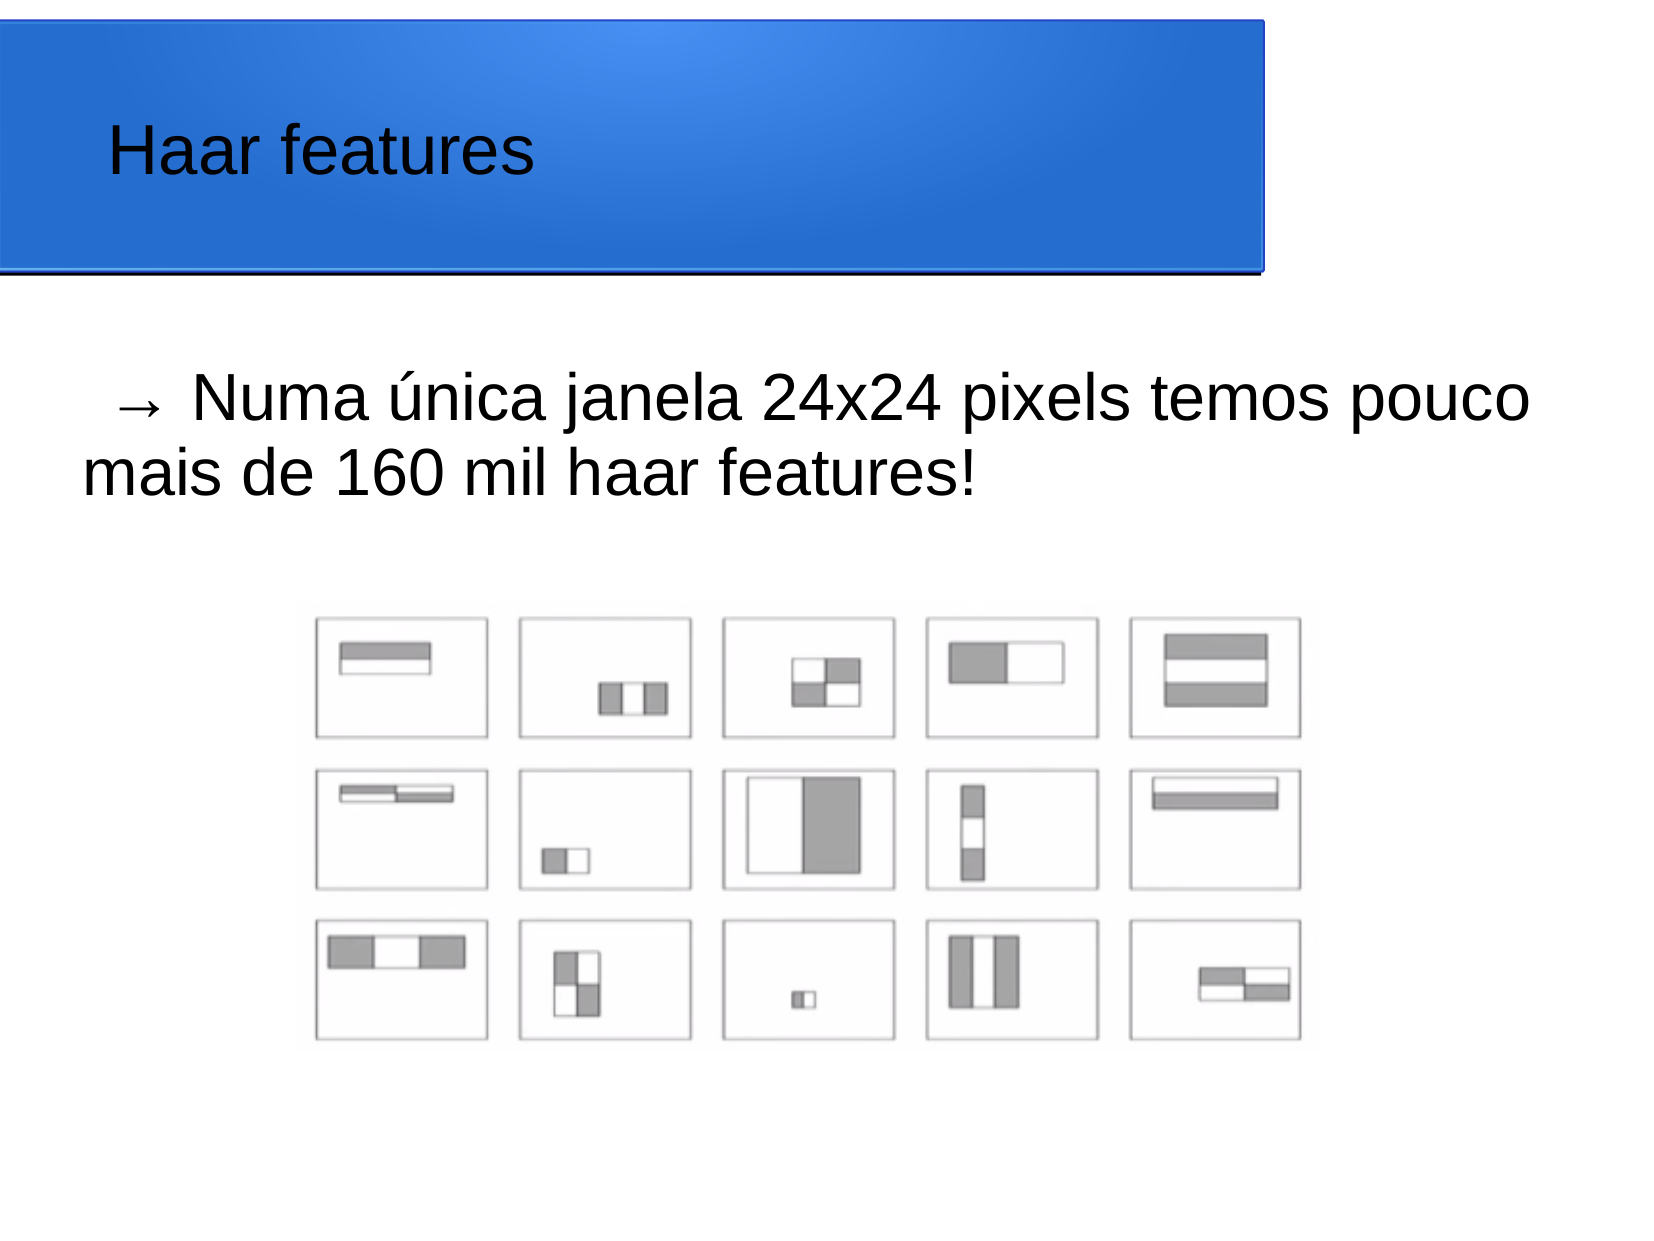

# Haar features
→ Numa única janela 24x24 pixels temos pouco mais de 160 mil haar features!